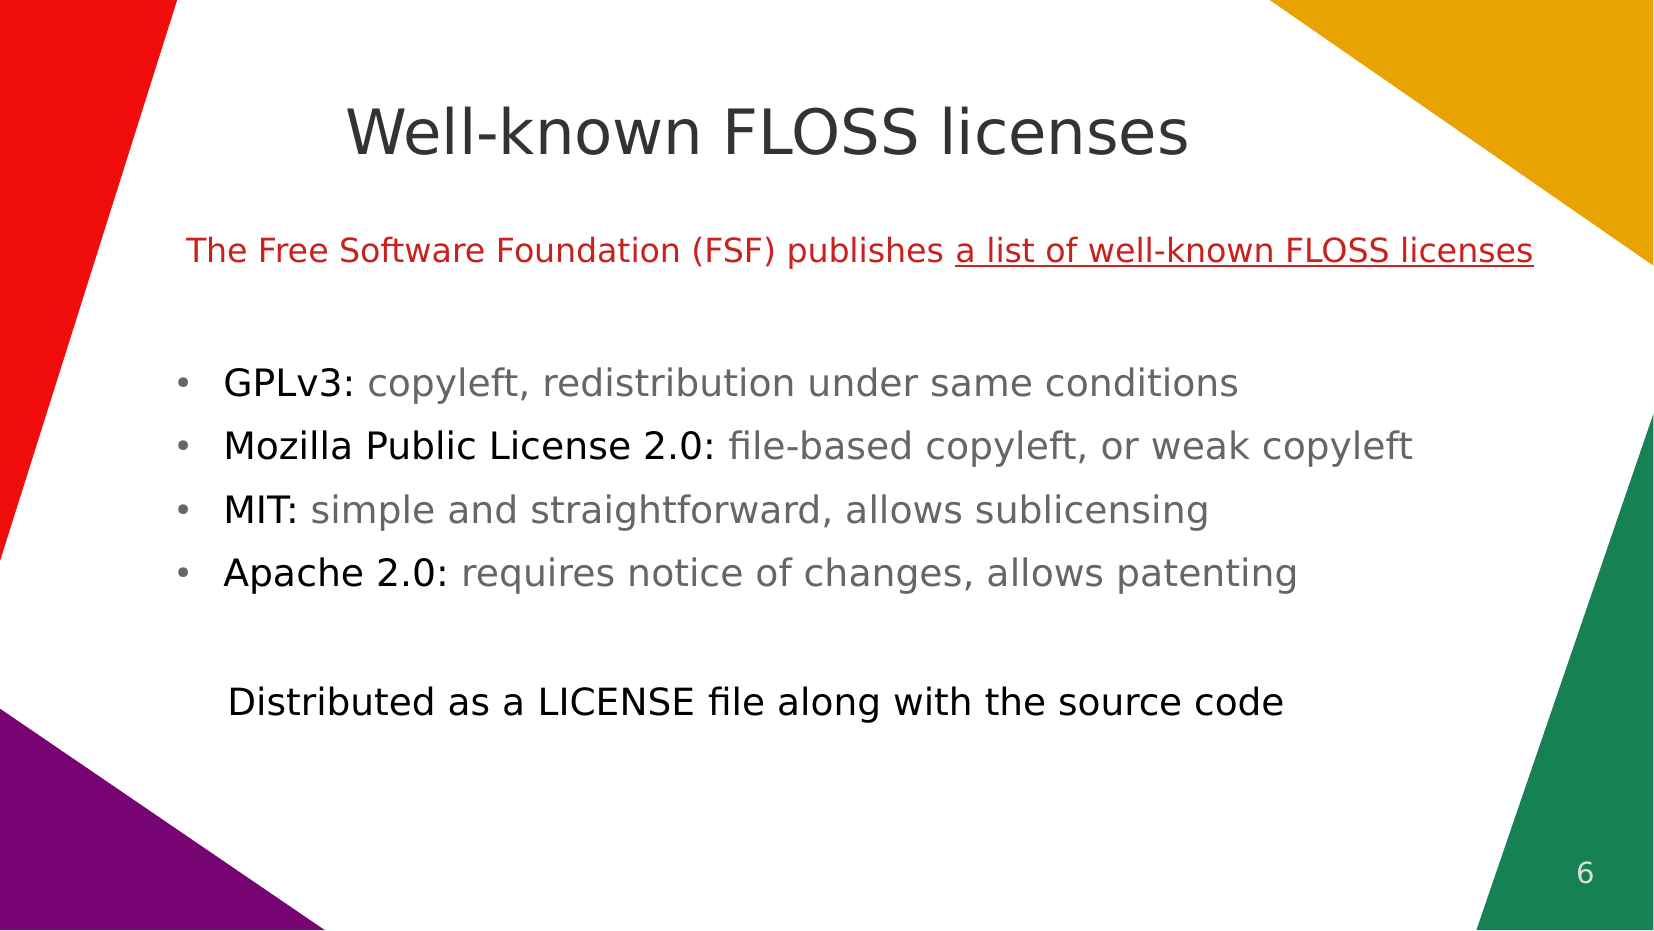

# Well-known FLOSS licenses
The Free Software Foundation (FSF) publishes a list of well-known FLOSS licenses
GPLv3: copyleft, redistribution under same conditions
Mozilla Public License 2.0: file-based copyleft, or weak copyleft
MIT: simple and straightforward, allows sublicensing
Apache 2.0: requires notice of changes, allows patenting
Distributed as a LICENSE file along with the source code
6